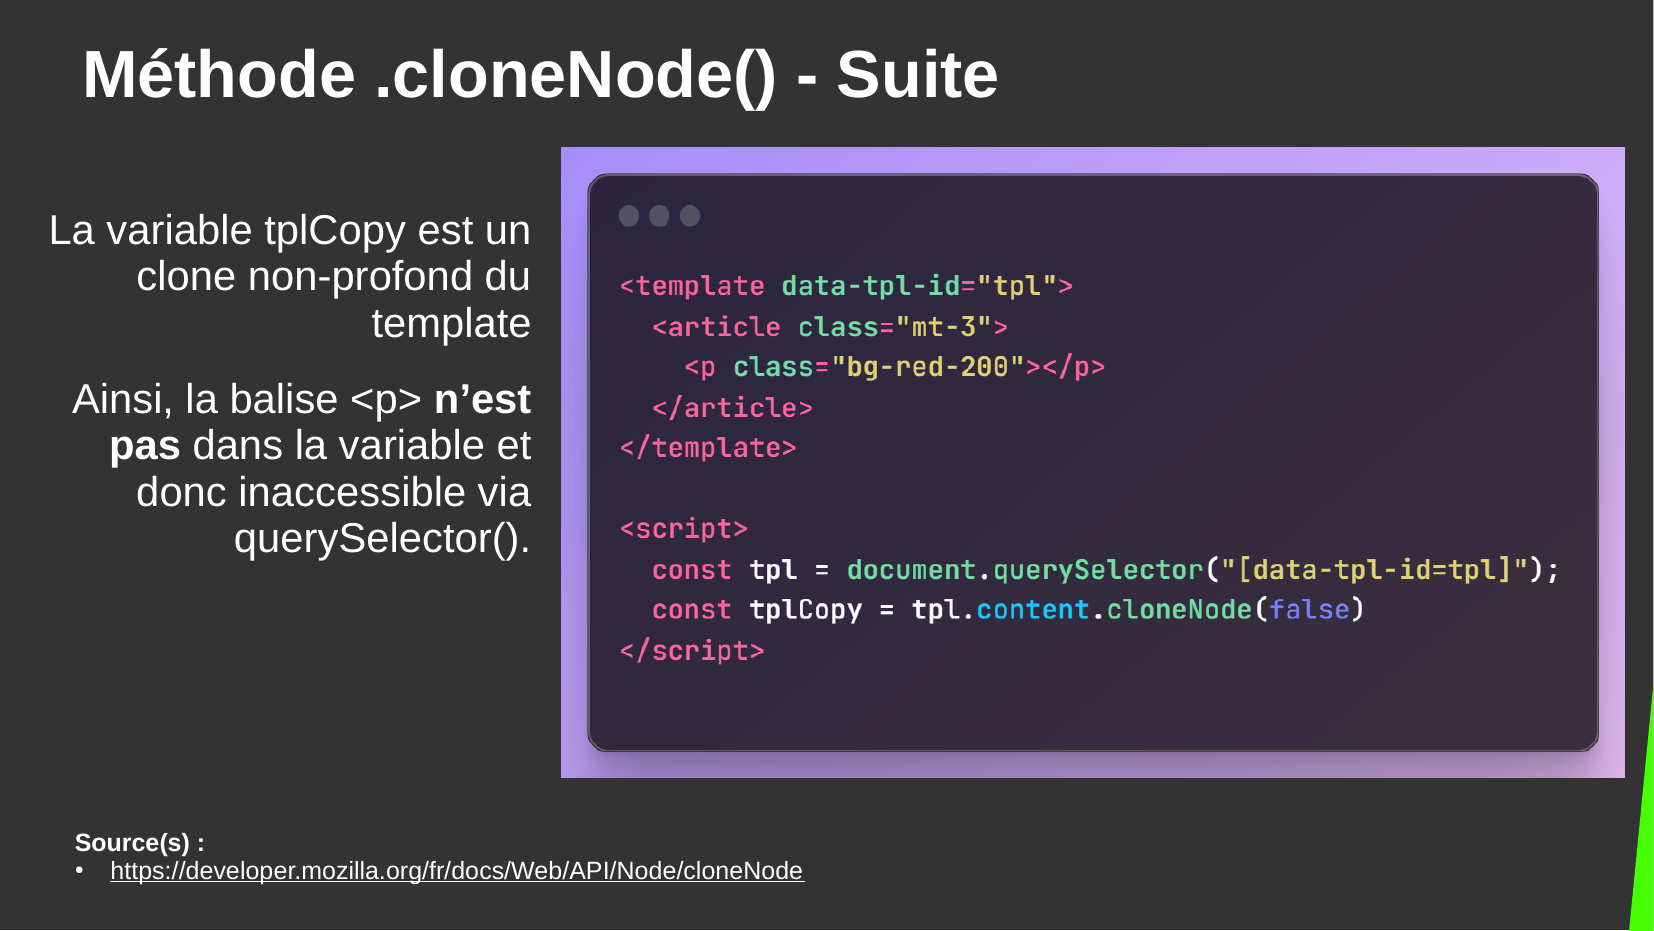

# Méthode .cloneNode() - Suite
La variable tplCopy est un clone non-profond du template
Ainsi, la balise <p> n’est pas dans la variable et donc inaccessible via querySelector().
Source(s) :
https://developer.mozilla.org/fr/docs/Web/API/Node/cloneNode